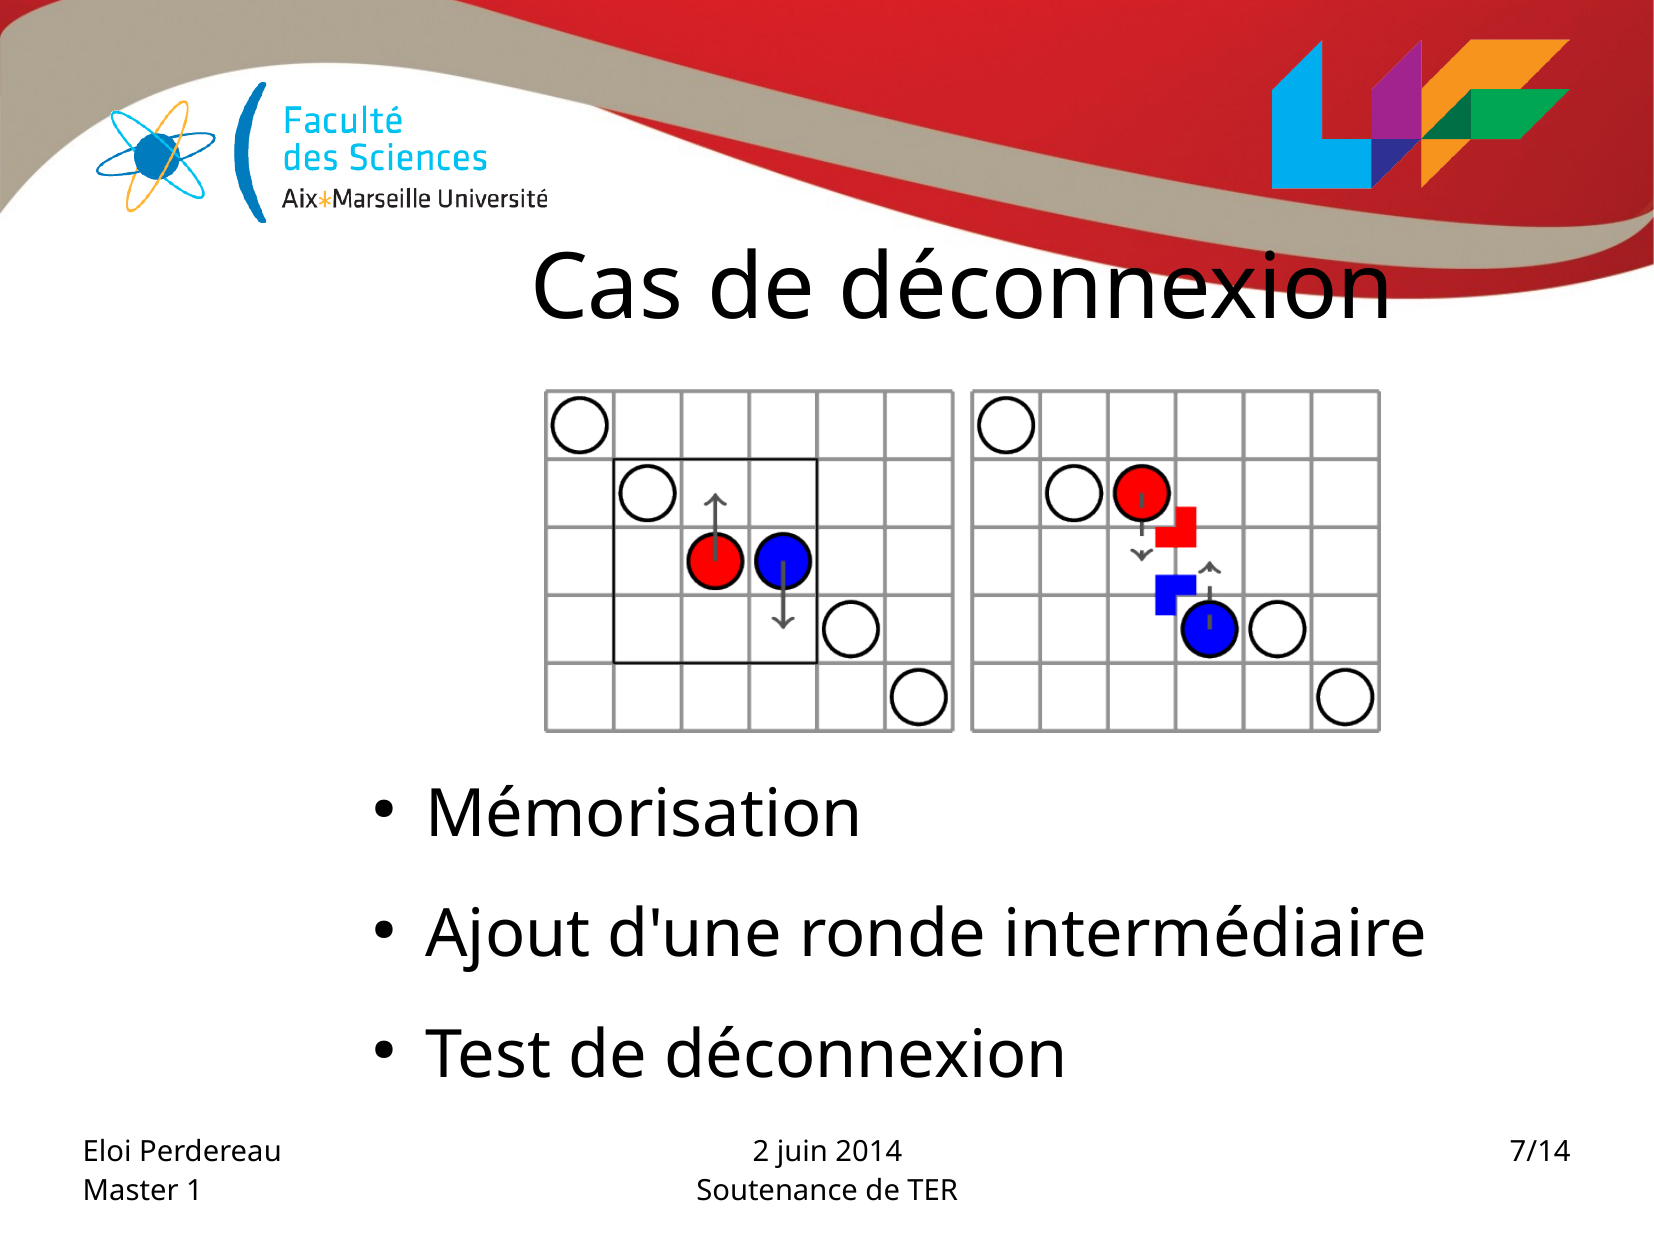

# Cas de déconnexion
Mémorisation
Ajout d'une ronde intermédiaire
Test de déconnexion
7